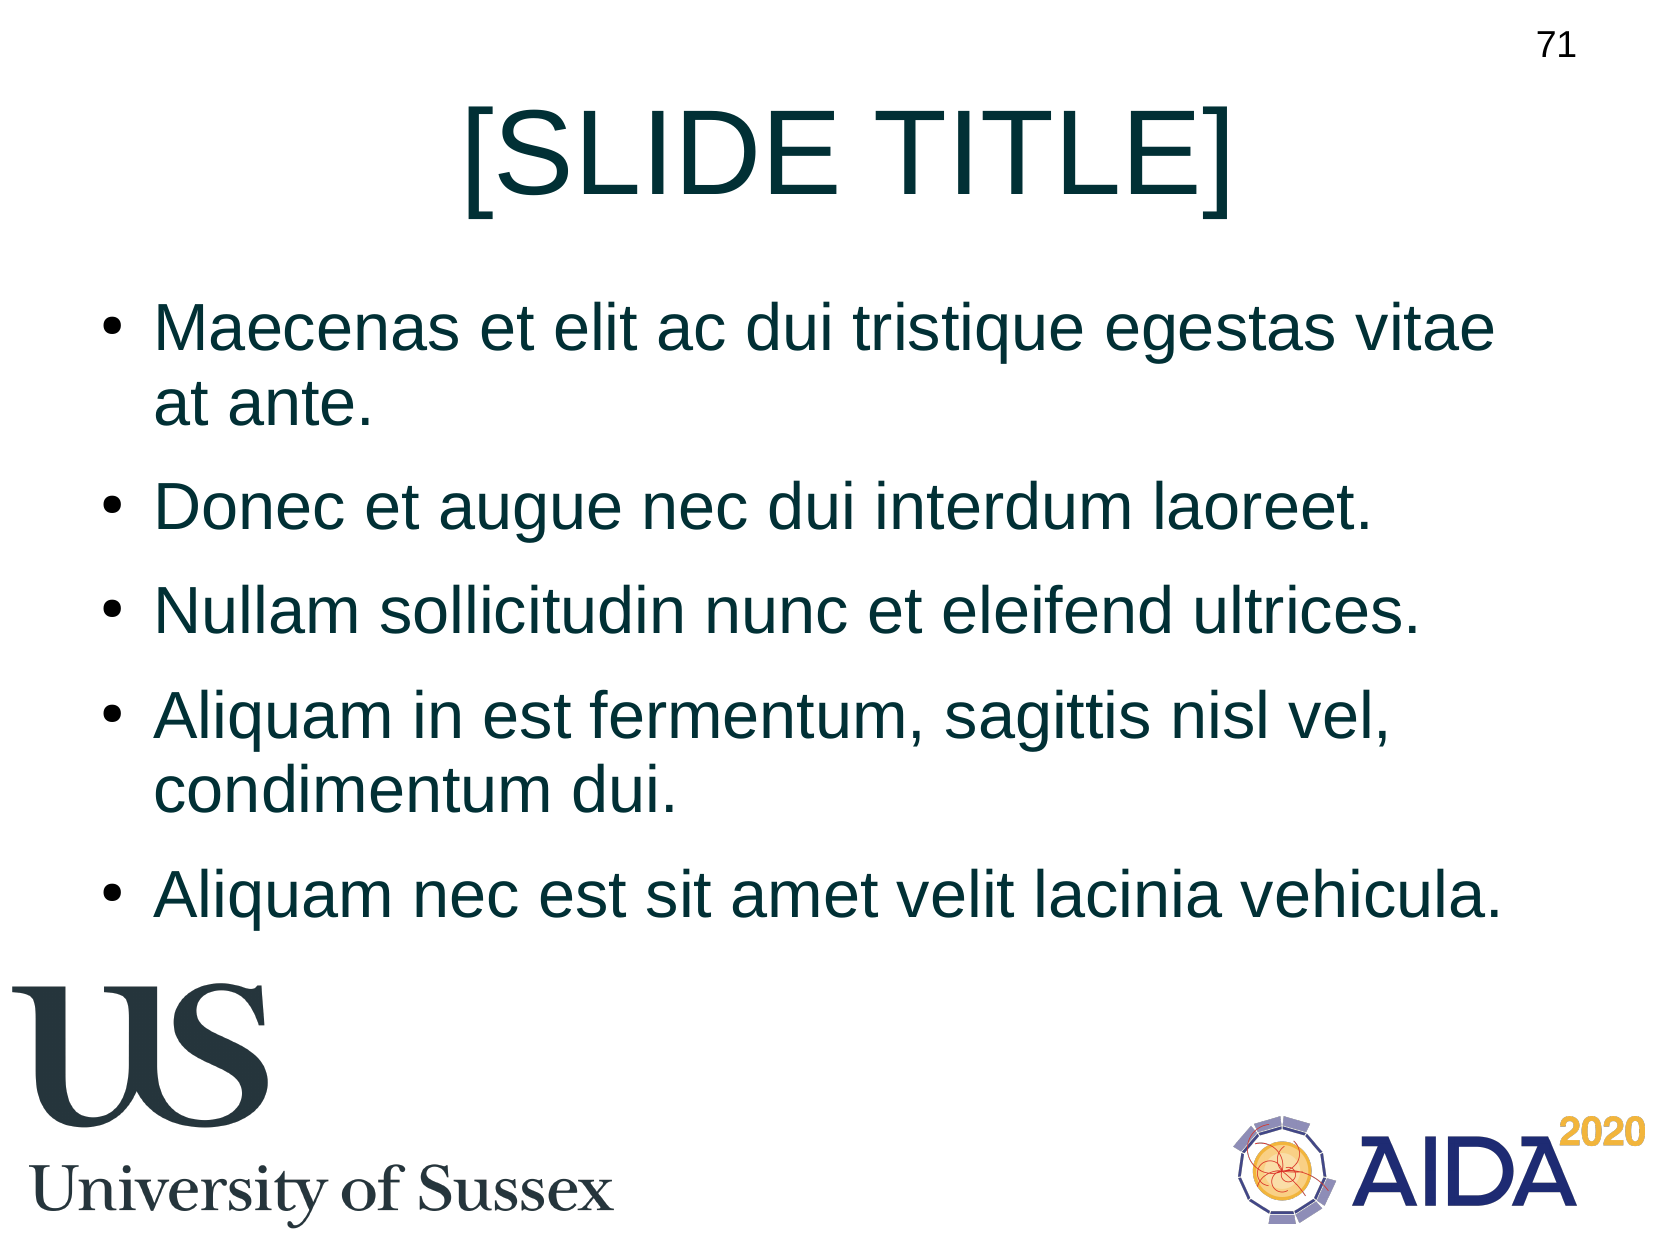

# [SLIDE TITLE]
Maecenas et elit ac dui tristique egestas vitae at ante.
Donec et augue nec dui interdum laoreet.
Nullam sollicitudin nunc et eleifend ultrices.
Aliquam in est fermentum, sagittis nisl vel, condimentum dui.
Aliquam nec est sit amet velit lacinia vehicula.